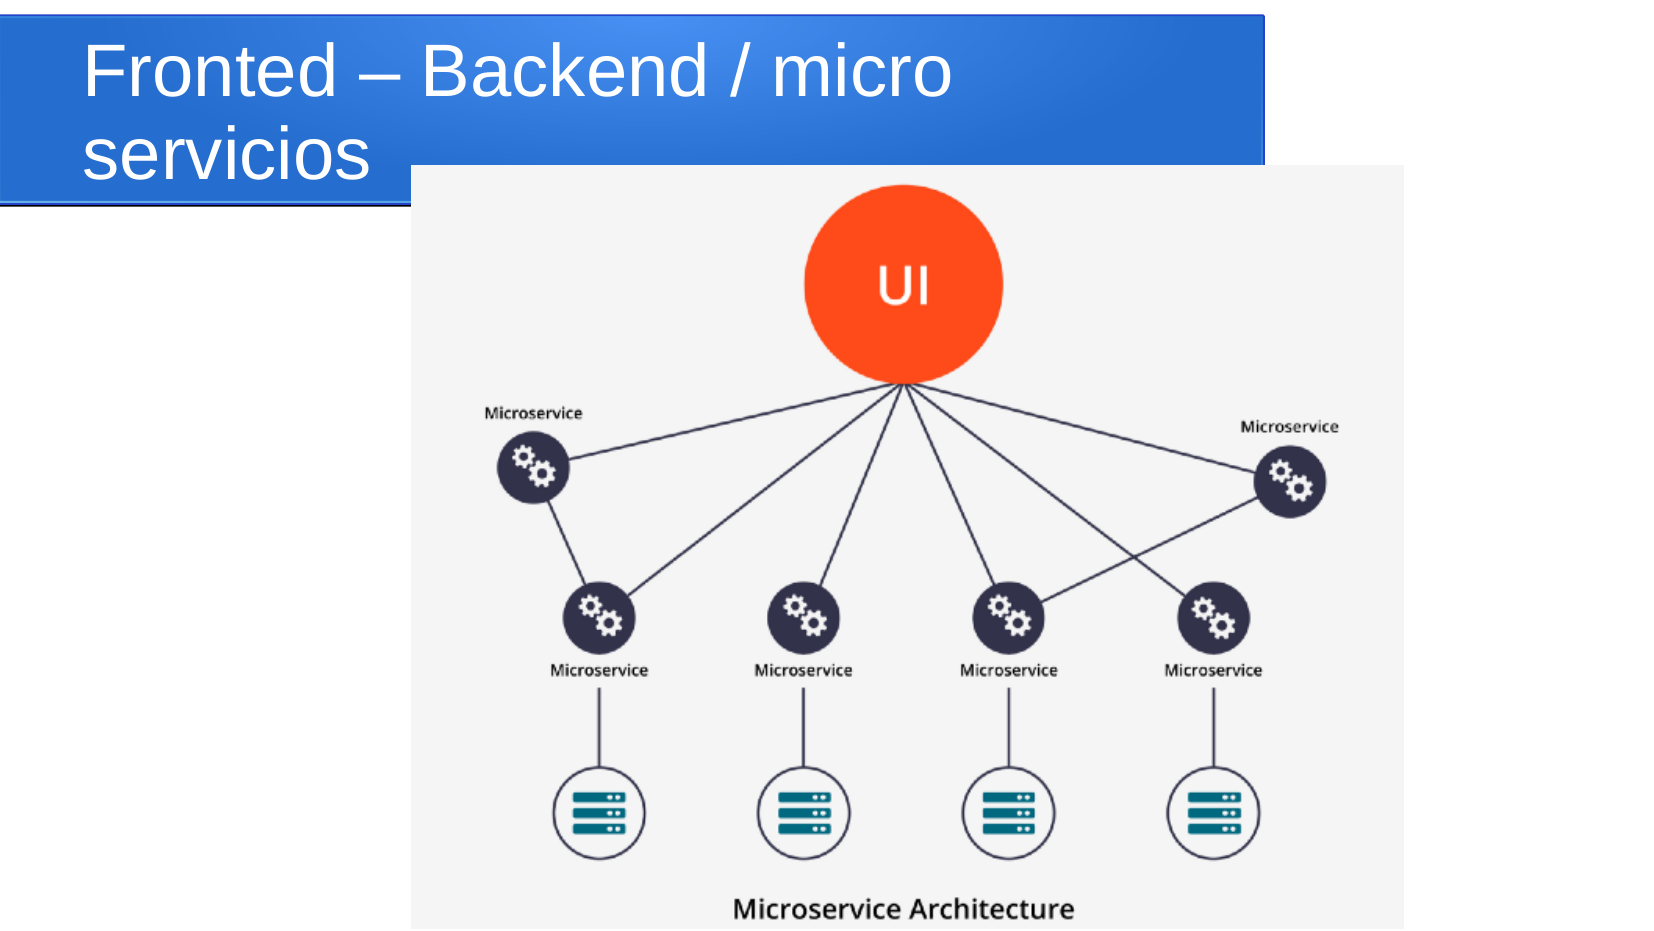

# Fronted – Backend / micro servicios